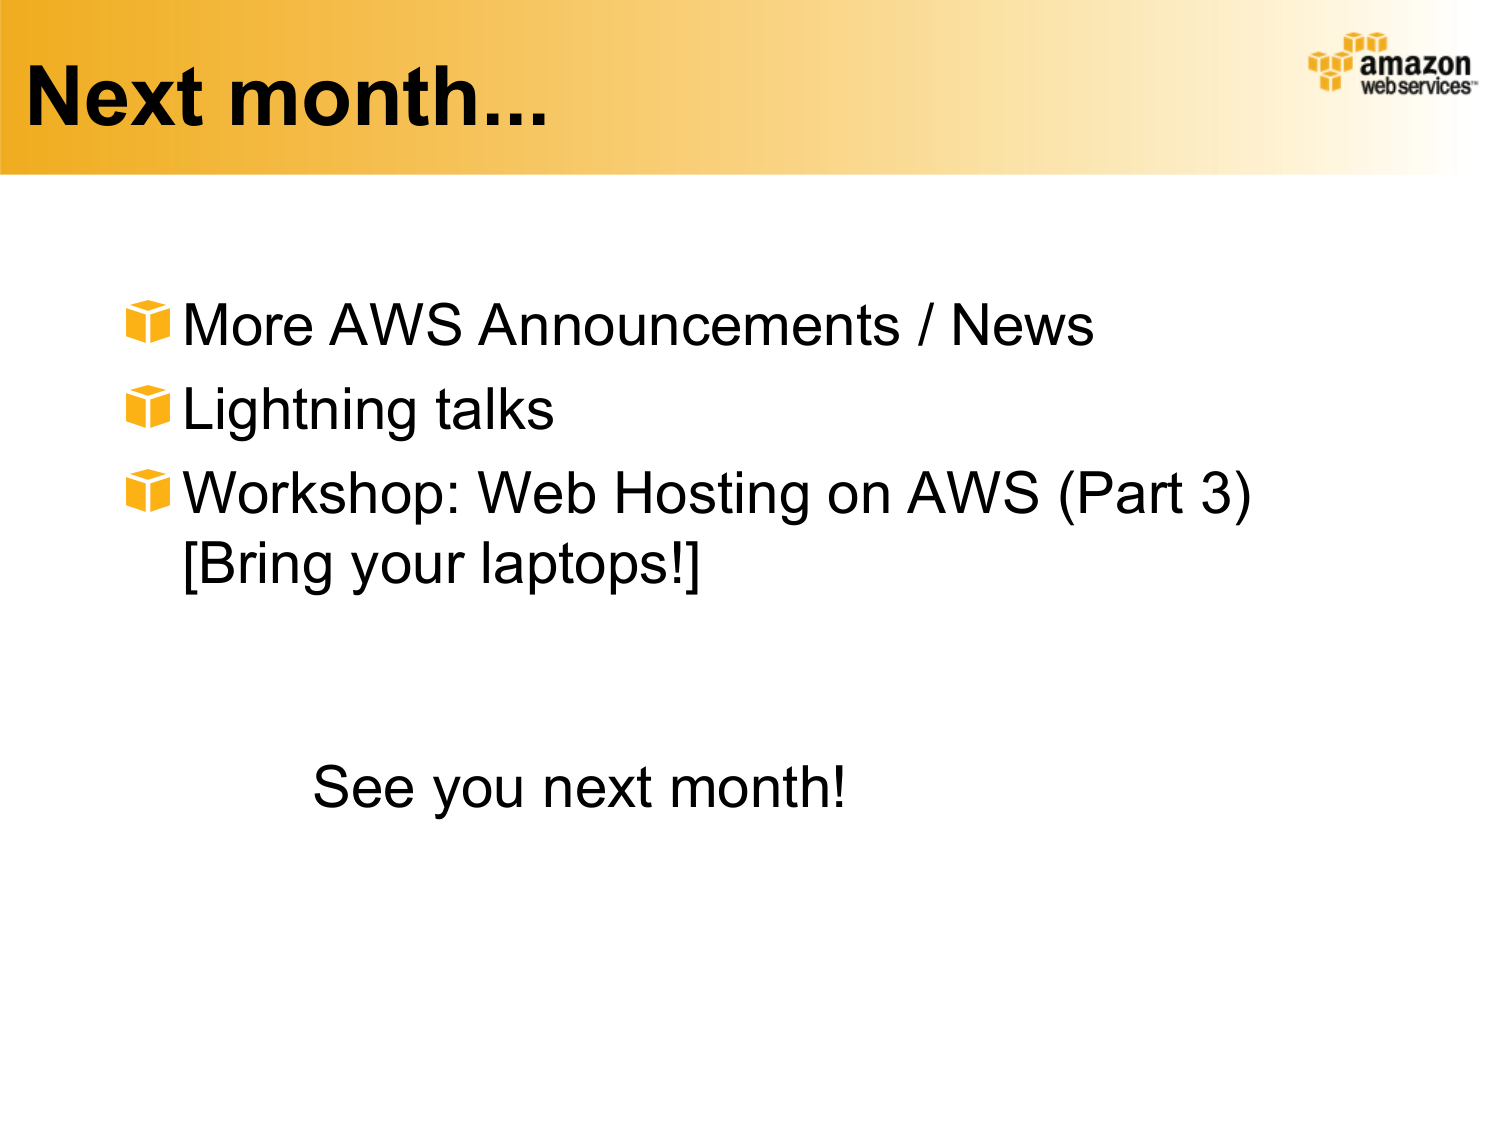

# Next month...
More AWS Announcements / News
Lightning talks
Workshop: Web Hosting on AWS (Part 3) [Bring your laptops!]
 See you next month!